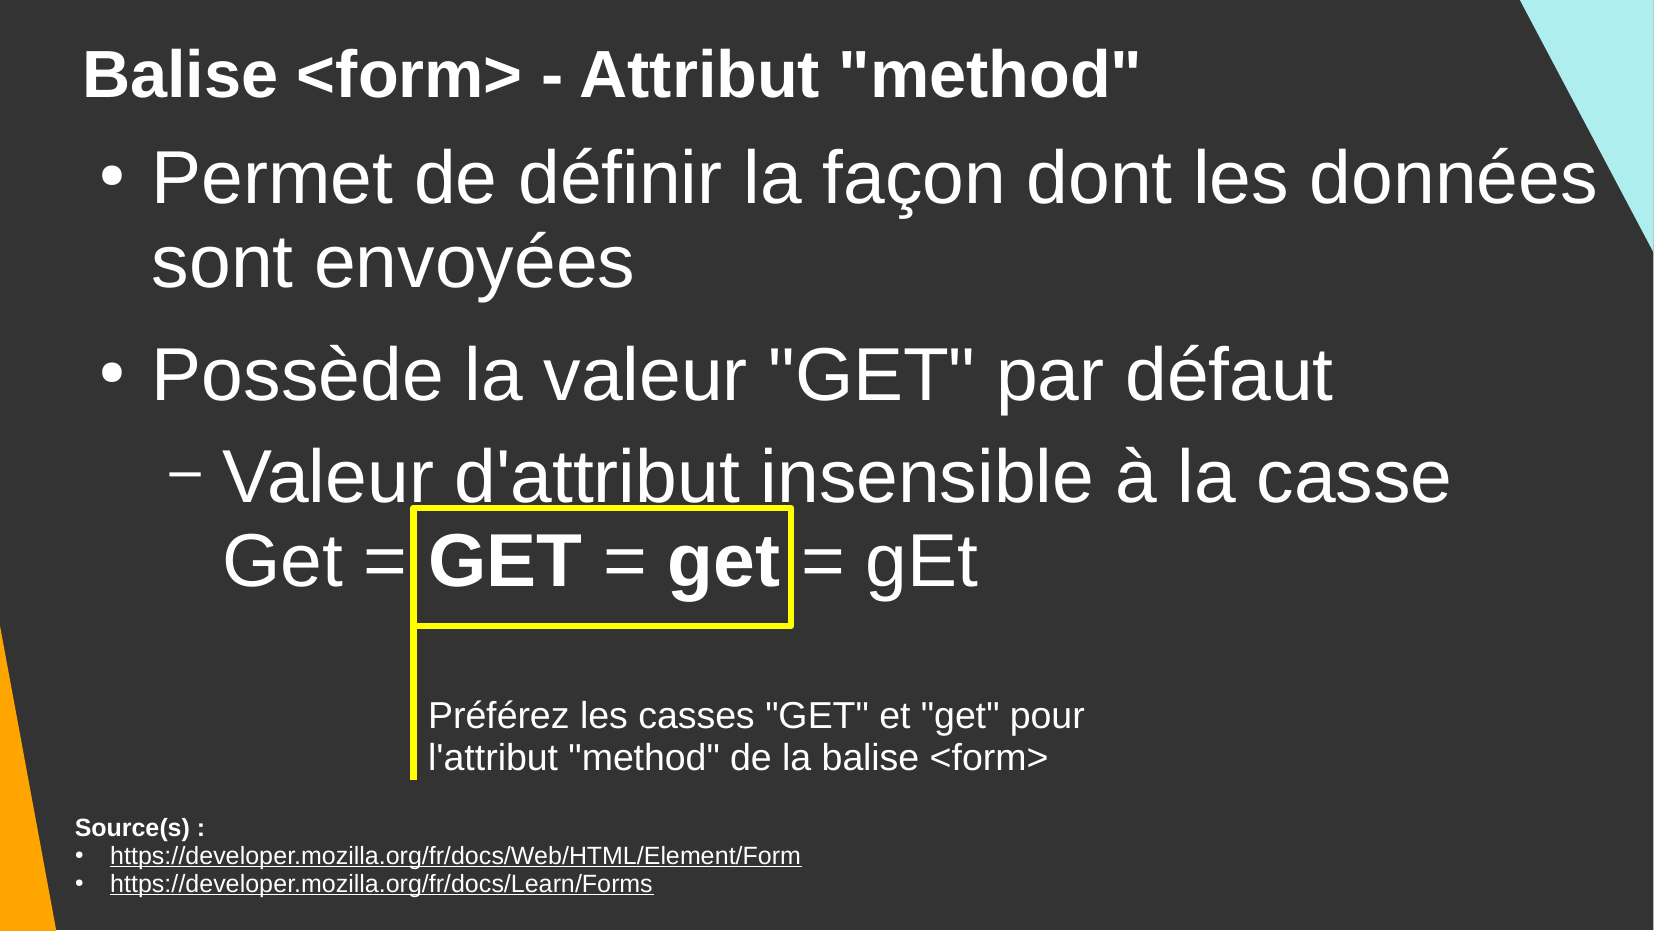

# Balise <form> - Attribut "method"
Permet de définir la façon dont les données sont envoyées
Possède la valeur "GET" par défaut
Valeur d'attribut insensible à la casse
Get = GET = get = gEt
Préférez les casses "GET" et "get" pour l'attribut "method" de la balise <form>
Source(s) :
https://developer.mozilla.org/fr/docs/Web/HTML/Element/Form
https://developer.mozilla.org/fr/docs/Learn/Forms